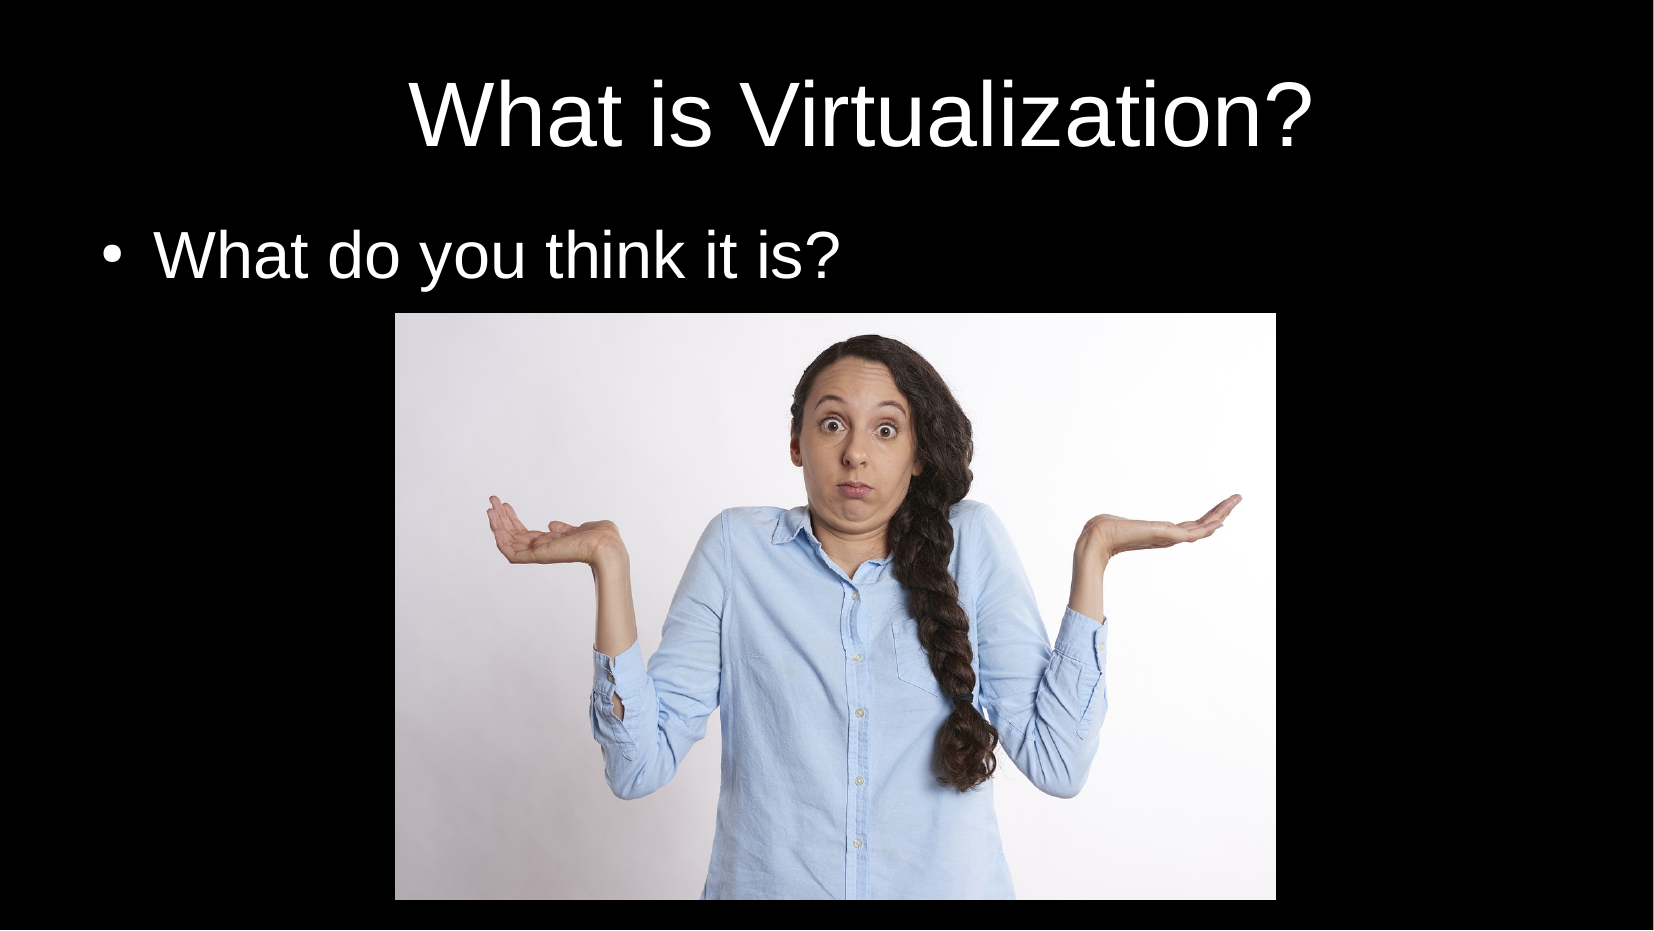

# What is Virtualization?
What do you think it is?